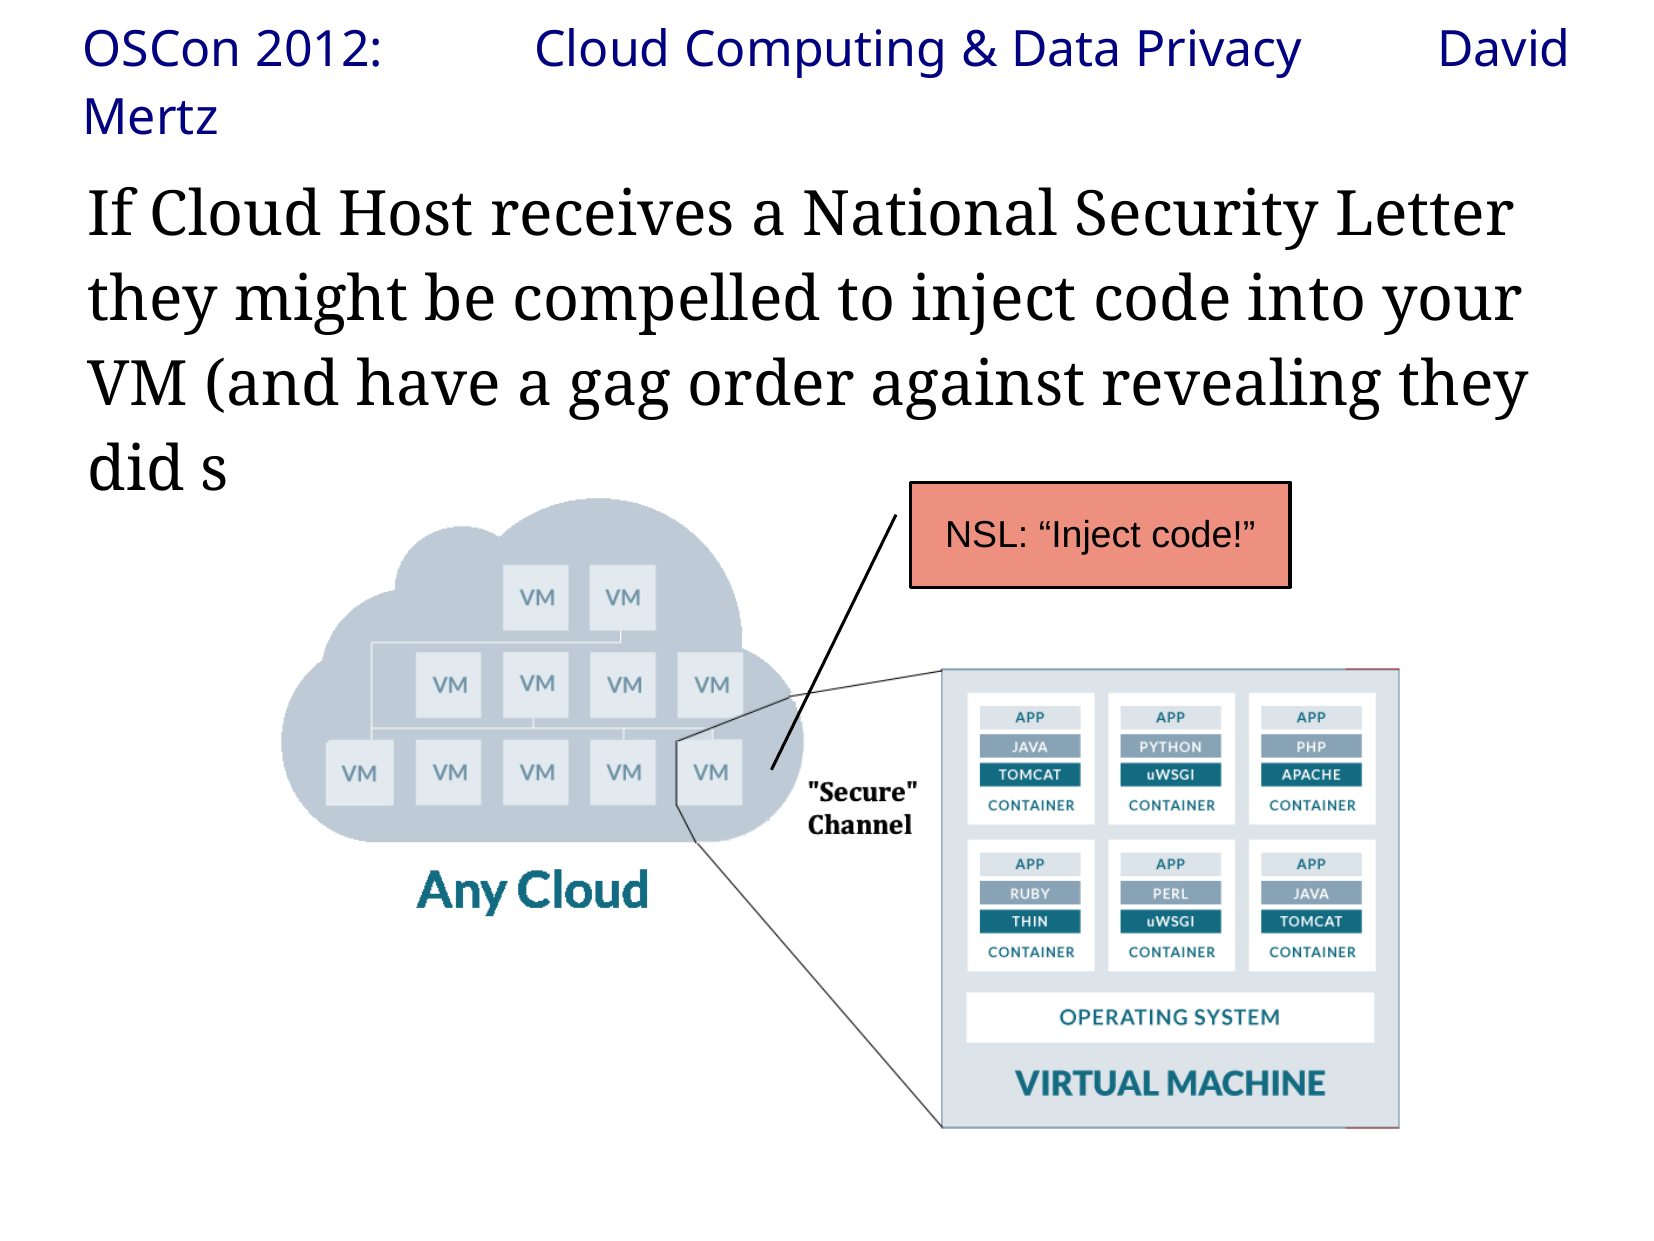

OSCon 2012: 		Cloud Computing & Data Privacy		David Mertz
# If Cloud Host receives a National Security Letter they might be compelled to inject code into your VM (and have a gag order against revealing they did so).
NSL: “Inject code!”